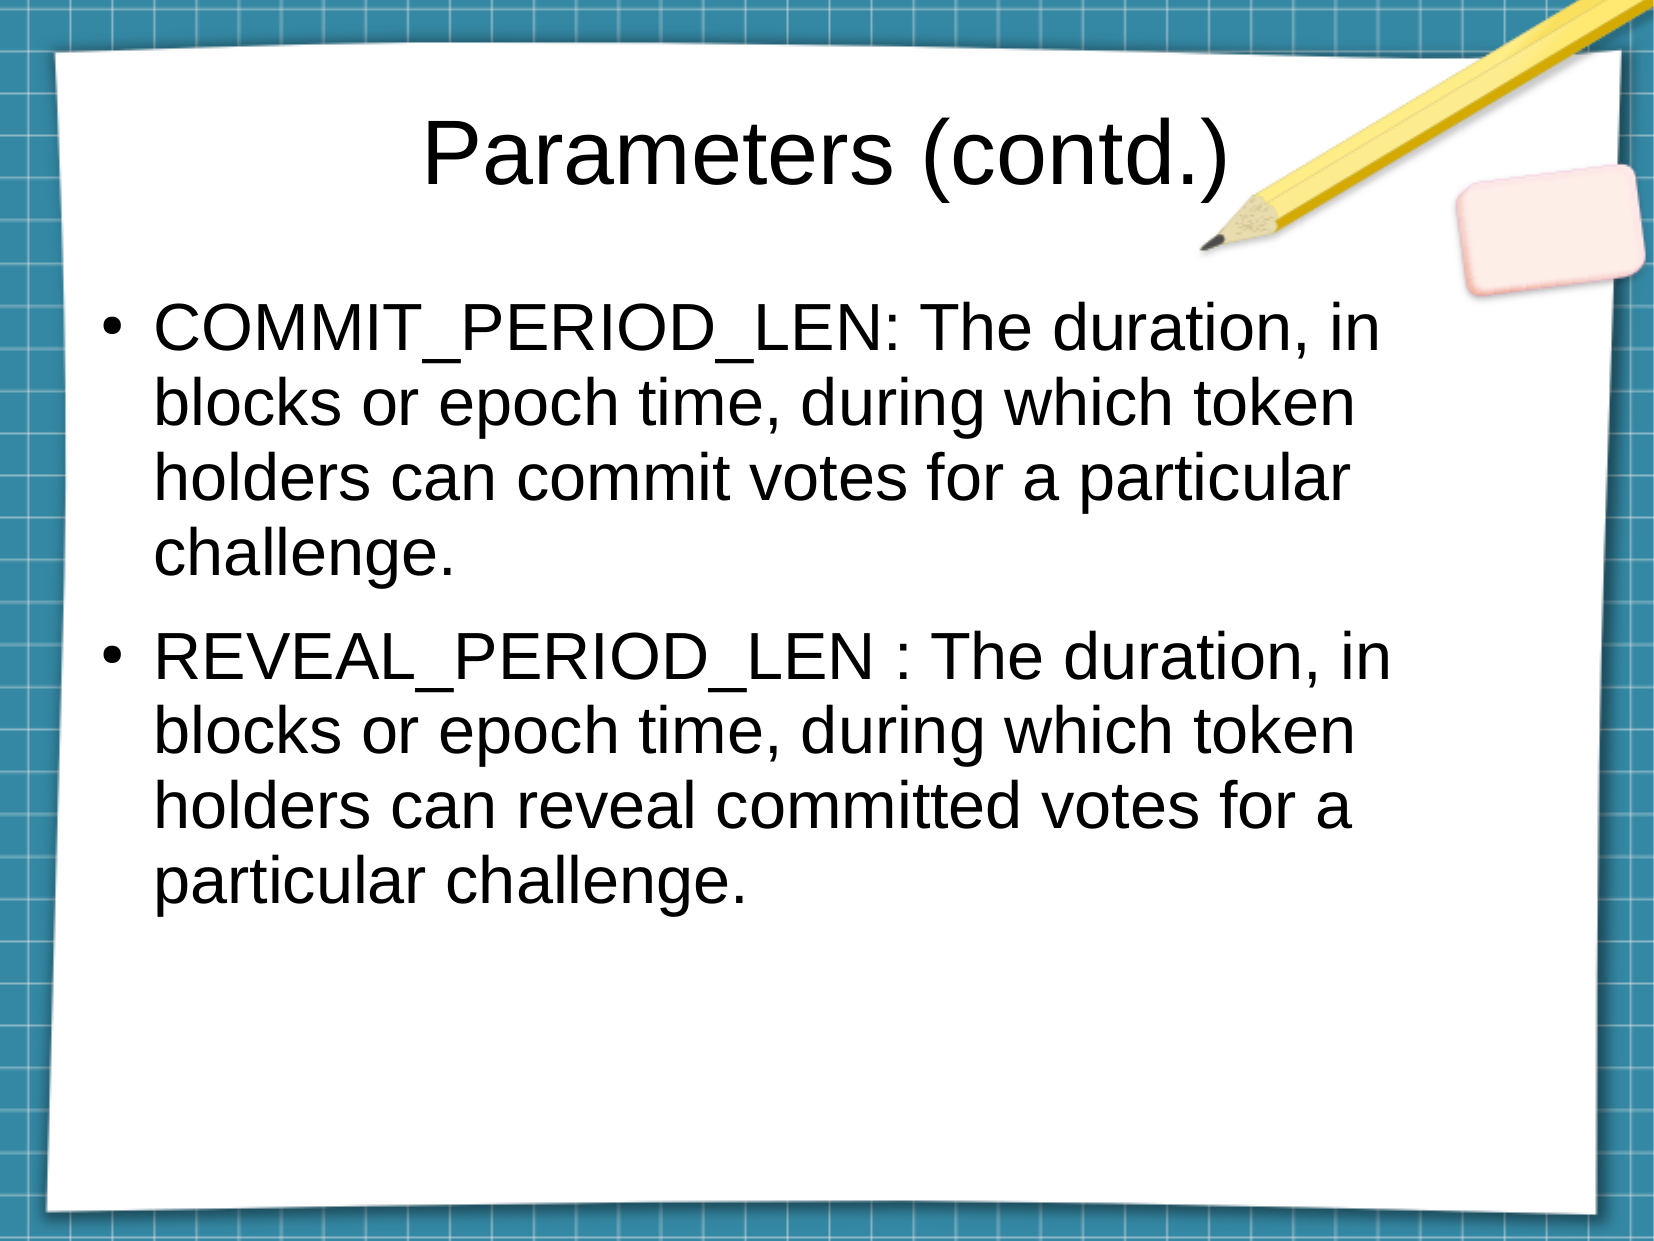

# Parameters (contd.)
COMMIT_PERIOD_LEN: The duration, in blocks or epoch time, during which token holders can commit votes for a particular challenge.
REVEAL_PERIOD_LEN : The duration, in blocks or epoch time, during which token holders can reveal committed votes for a particular challenge.